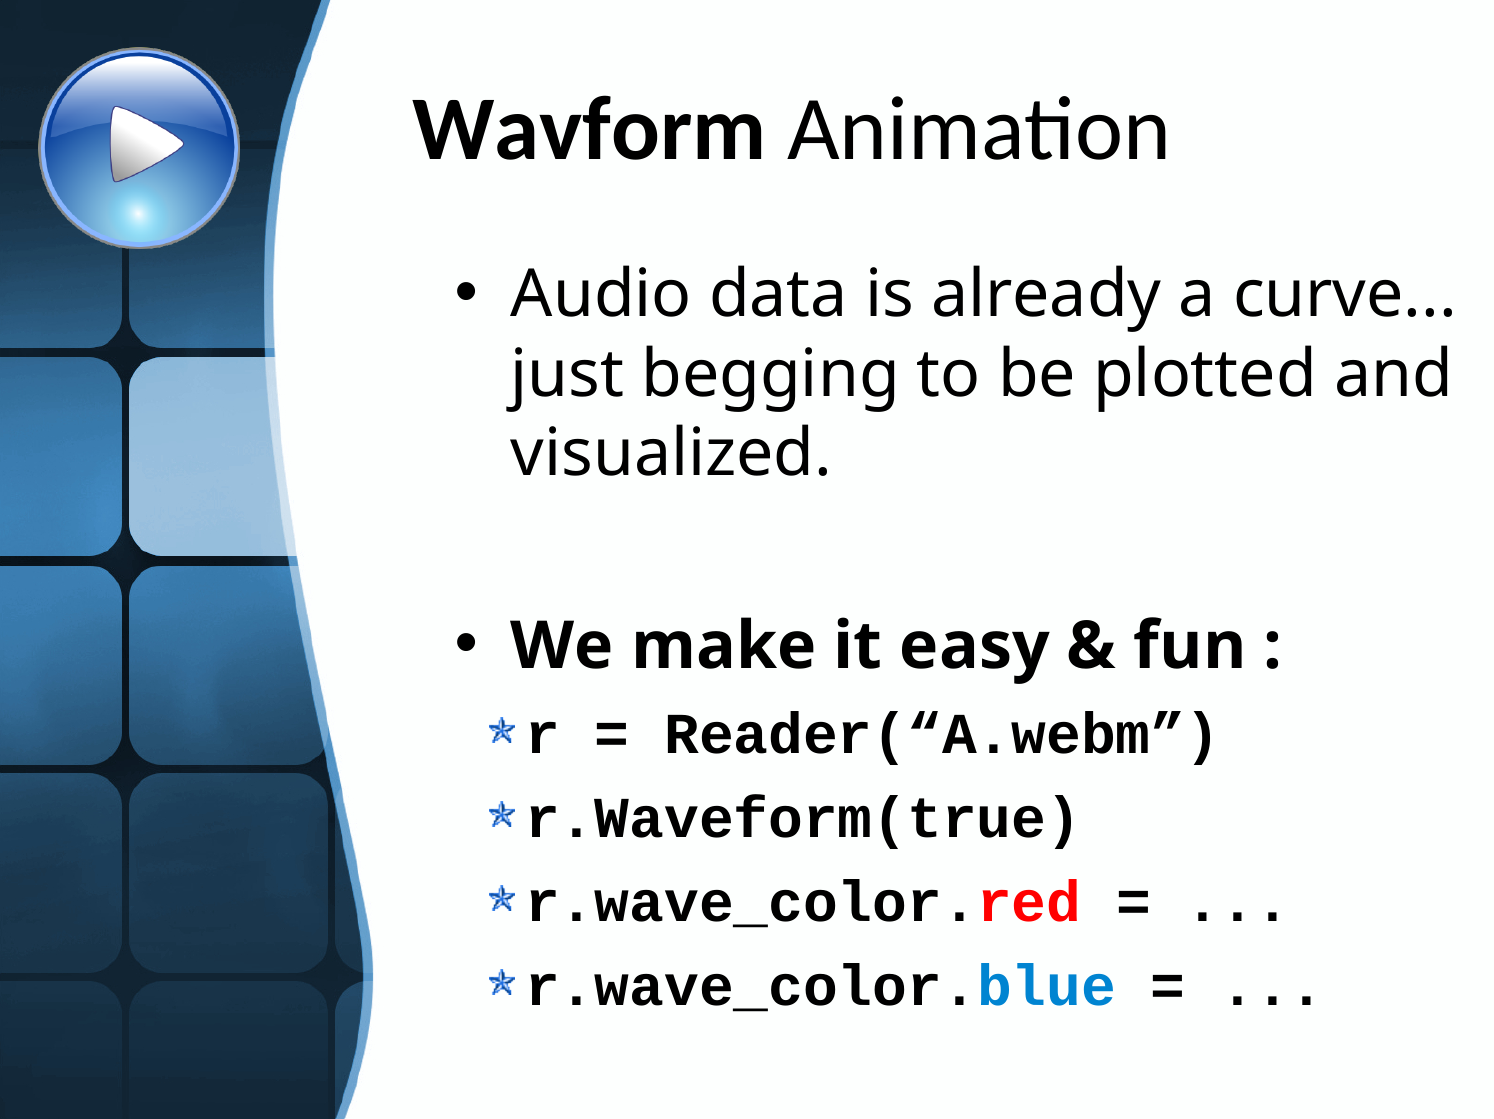

# Wavform Animation
Audio data is already a curve... just begging to be plotted and visualized.
We make it easy & fun :
r = Reader(“A.webm”)
r.Waveform(true)
r.wave_color.red = ...
r.wave_color.blue = ...